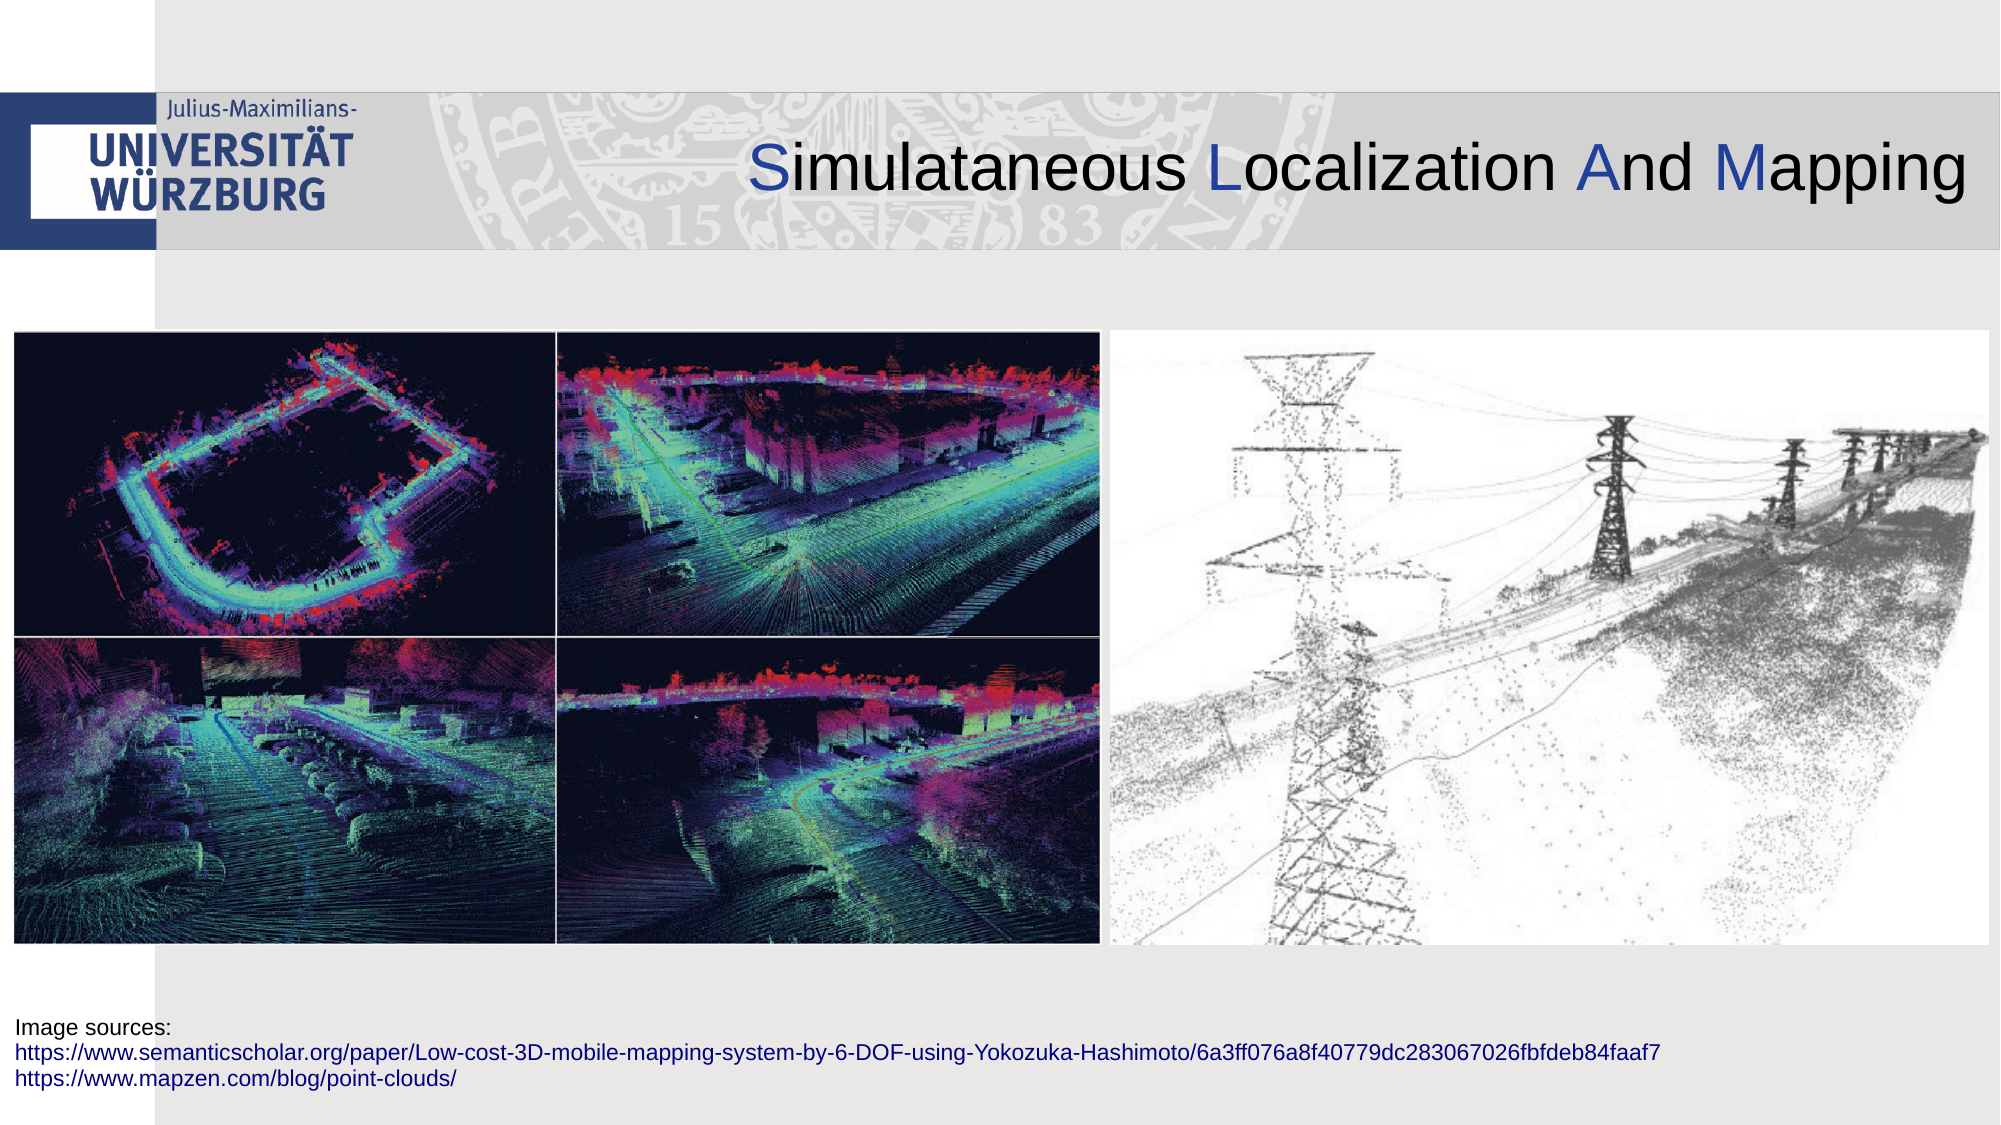

Simulataneous Localization And Mapping
Image sources:
https://www.semanticscholar.org/paper/Low-cost-3D-mobile-mapping-system-by-6-DOF-using-Yokozuka-Hashimoto/6a3ff076a8f40779dc283067026fbfdeb84faaf7
https://www.mapzen.com/blog/point-clouds/